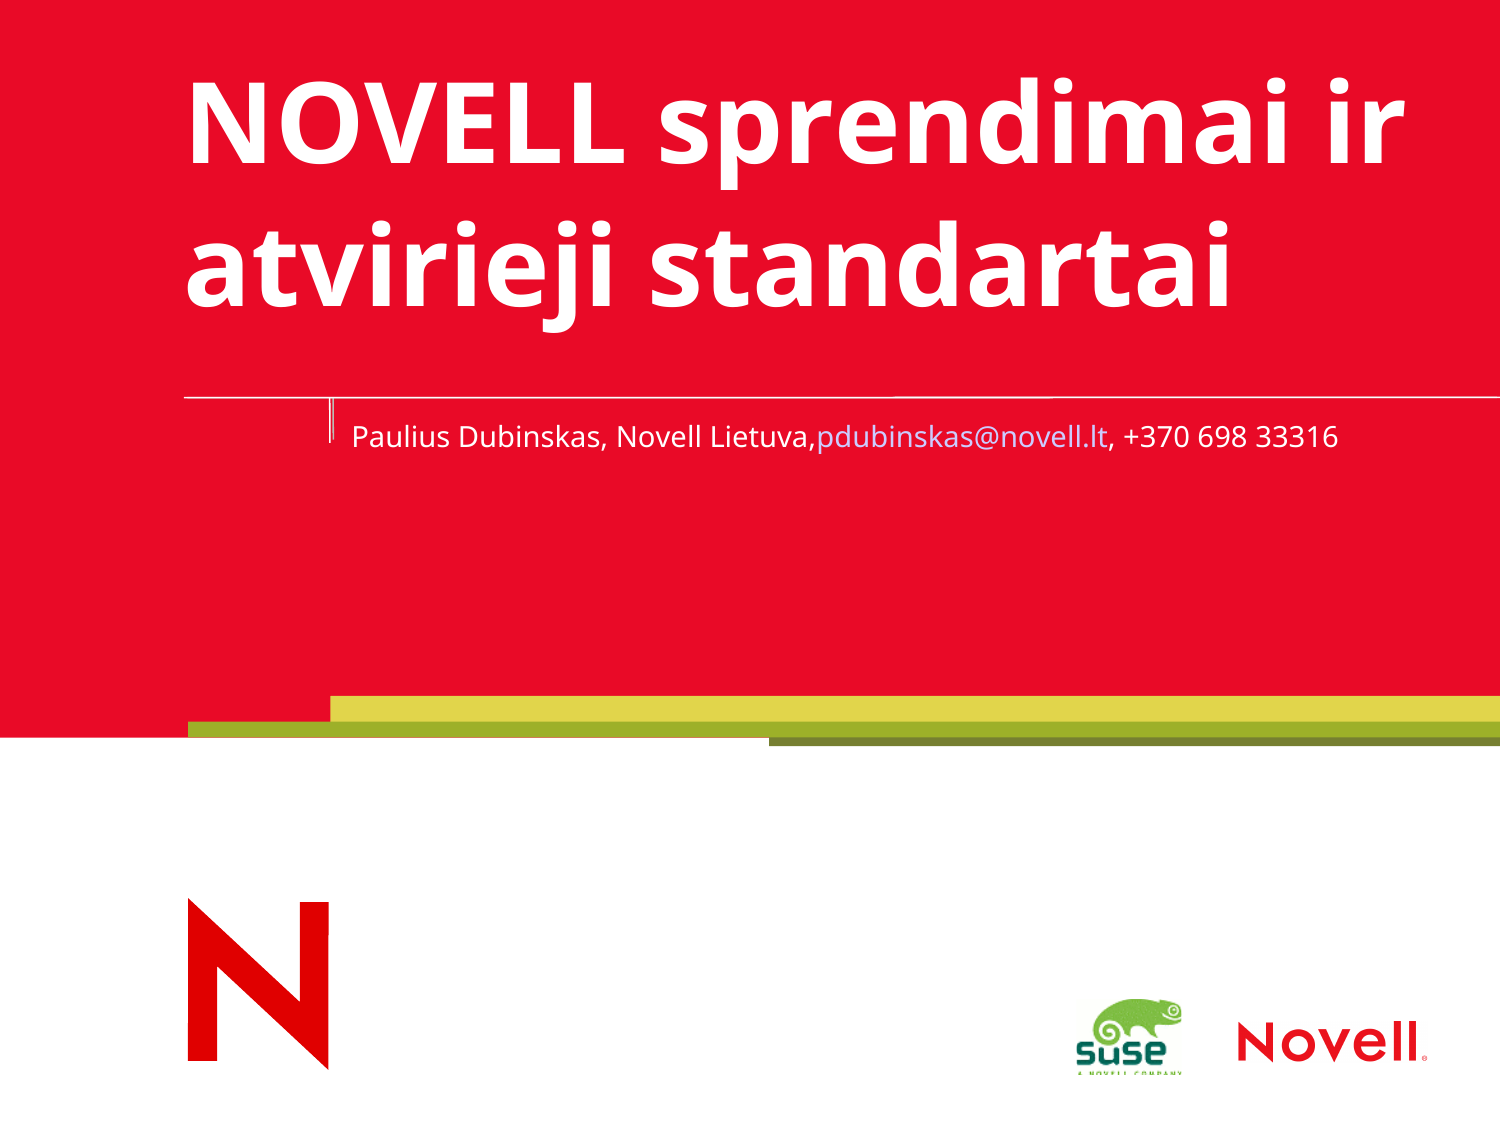

# NOVELL sprendimai ir atvirieji standartai
Paulius Dubinskas, Novell Lietuva,pdubinskas@novell.lt, +370 698 33316